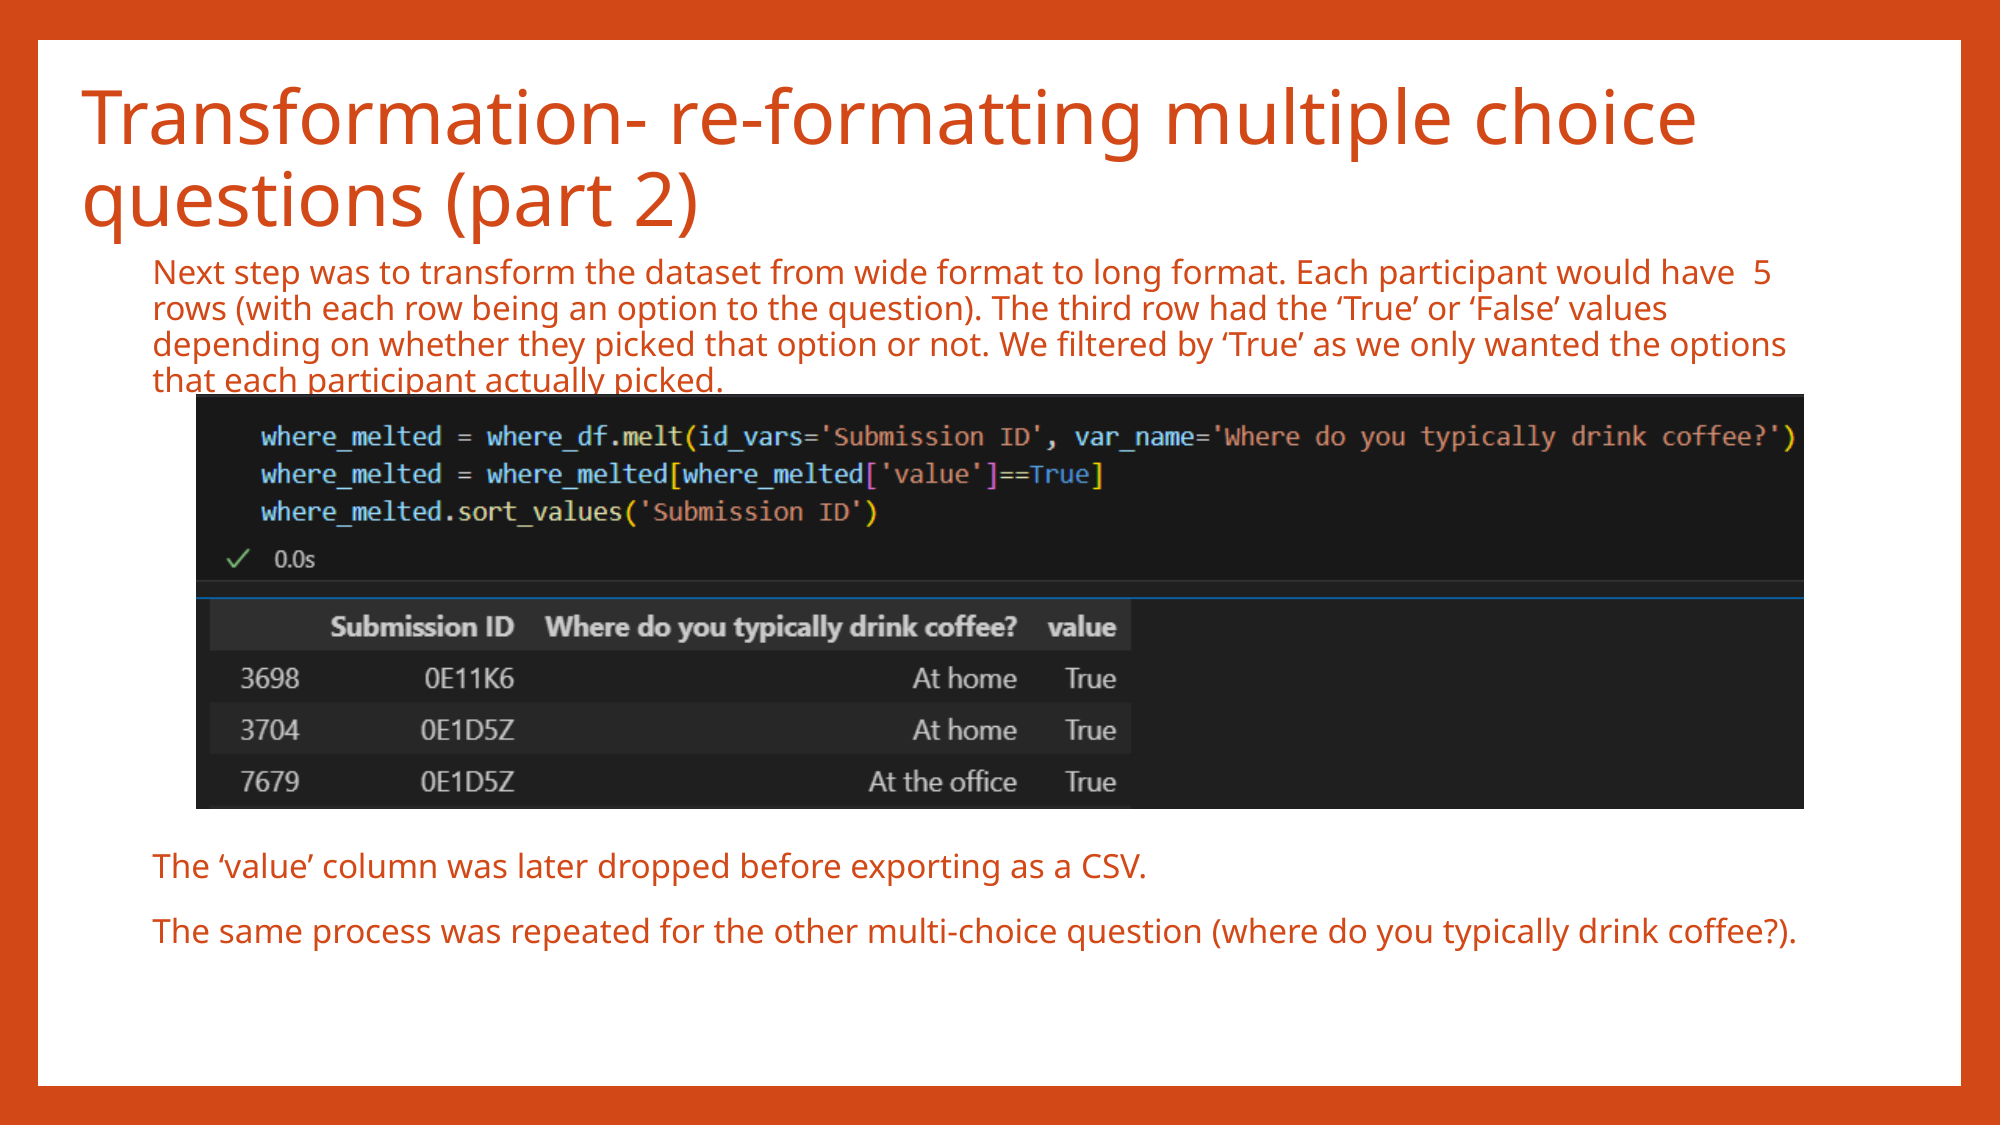

# Transformation- re-formatting multiple choice questions (part 2)
Next step was to transform the dataset from wide format to long format. Each participant would have 5 rows (with each row being an option to the question). The third row had the ‘True’ or ‘False’ values depending on whether they picked that option or not. We filtered by ‘True’ as we only wanted the options that each participant actually picked.
The ‘value’ column was later dropped before exporting as a CSV.
The same process was repeated for the other multi-choice question (where do you typically drink coffee?).